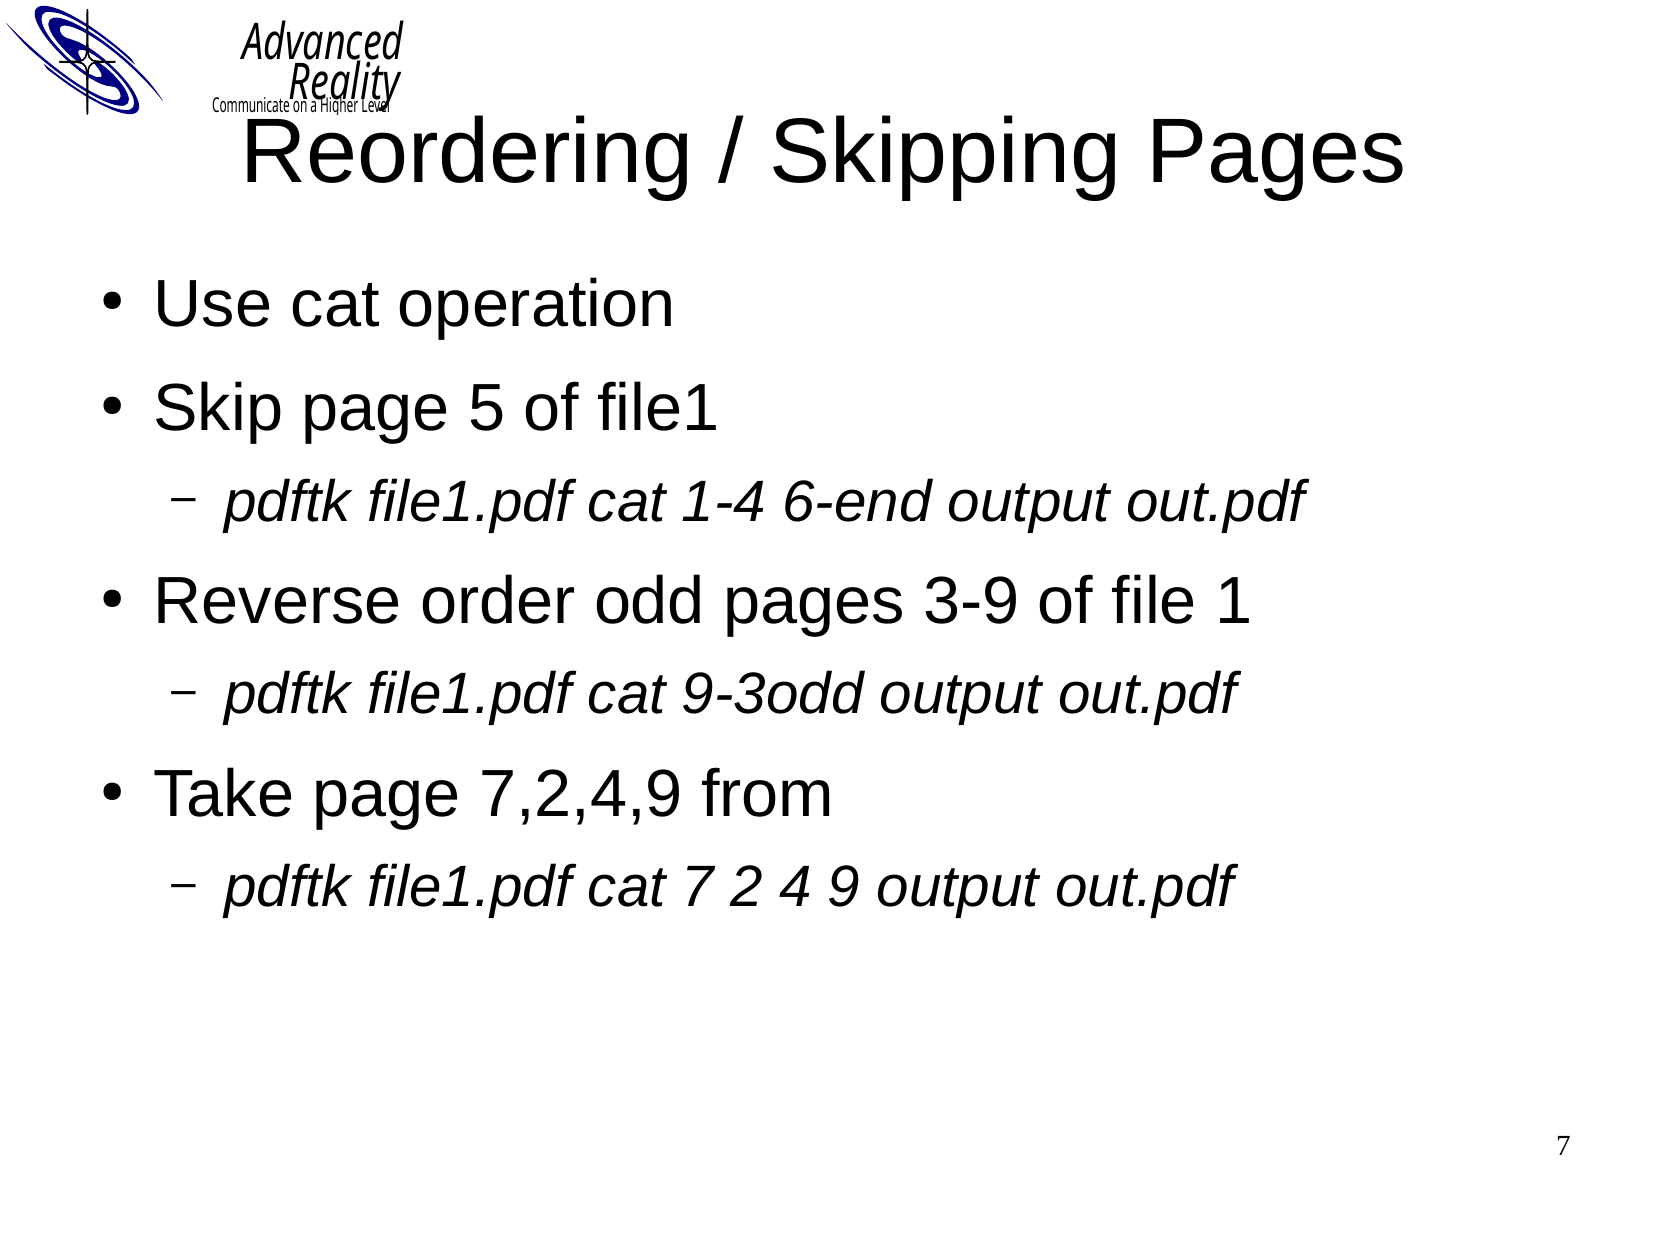

# Reordering / Skipping Pages
Use cat operation
Skip page 5 of file1
pdftk file1.pdf cat 1-4 6-end output out.pdf
Reverse order odd pages 3-9 of file 1
pdftk file1.pdf cat 9-3odd output out.pdf
Take page 7,2,4,9 from
pdftk file1.pdf cat 7 2 4 9 output out.pdf
7